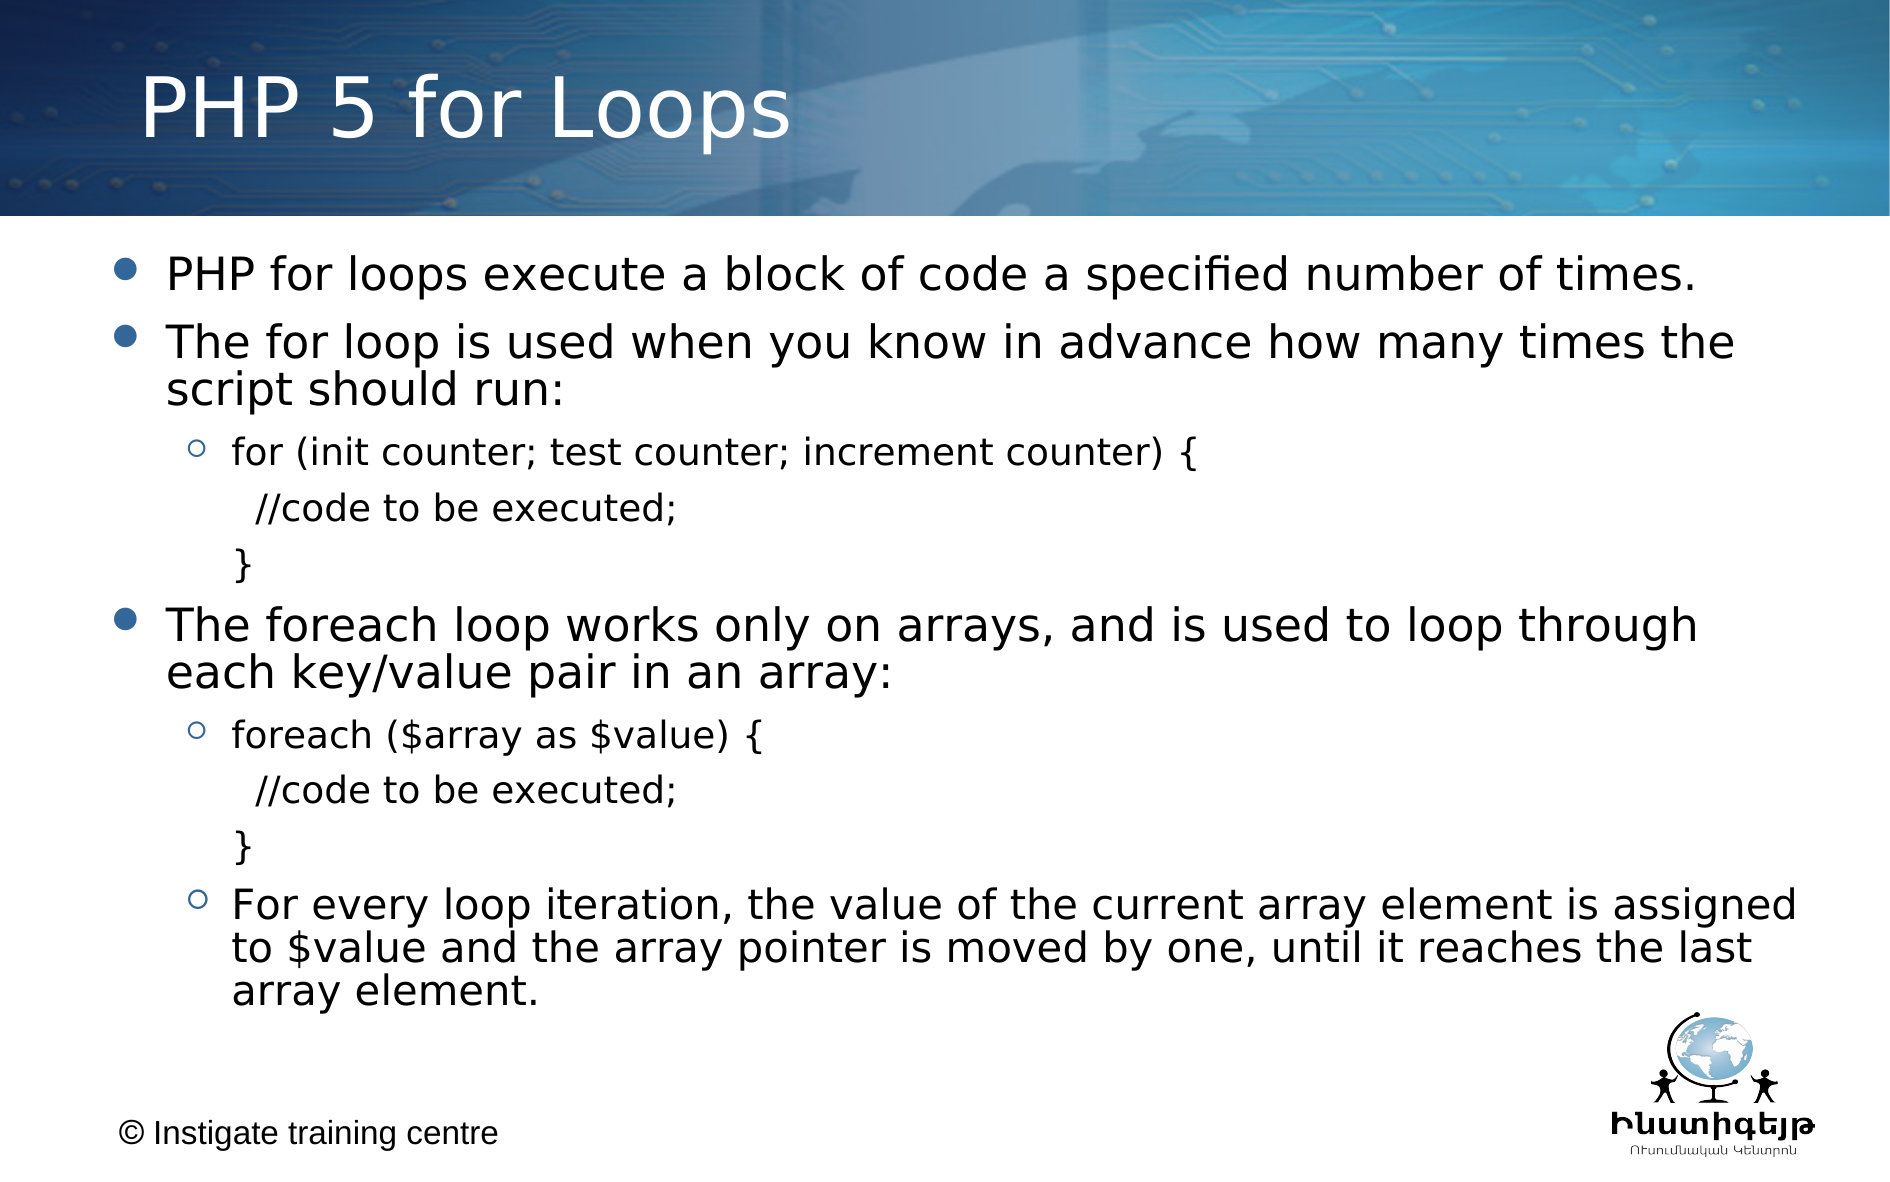

PHP 5 for Loops
# PHP for loops execute a block of code a specified number of times.
The for loop is used when you know in advance how many times the script should run:
for (init counter; test counter; increment counter) {
 //code to be executed;
}
The foreach loop works only on arrays, and is used to loop through each key/value pair in an array:
foreach ($array as $value) {
 //code to be executed;
}
For every loop iteration, the value of the current array element is assigned to $value and the array pointer is moved by one, until it reaches the last array element.